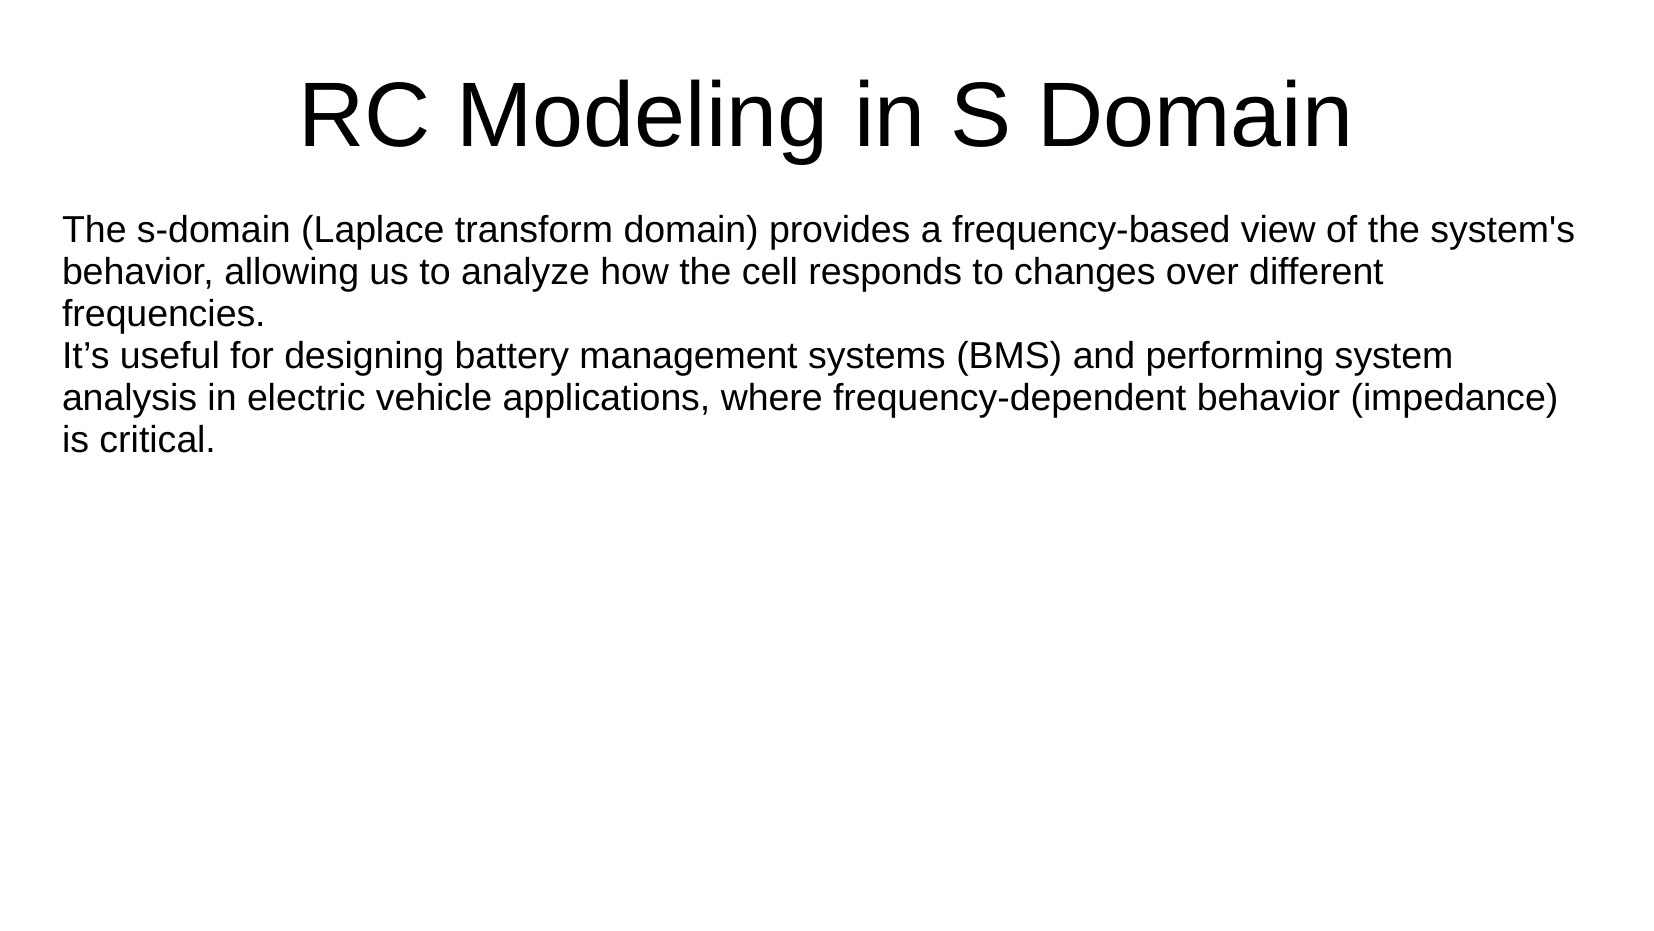

# RC Modeling in S Domain
The s-domain (Laplace transform domain) provides a frequency-based view of the system's behavior, allowing us to analyze how the cell responds to changes over different frequencies.
It’s useful for designing battery management systems (BMS) and performing system analysis in electric vehicle applications, where frequency-dependent behavior (impedance) is critical.